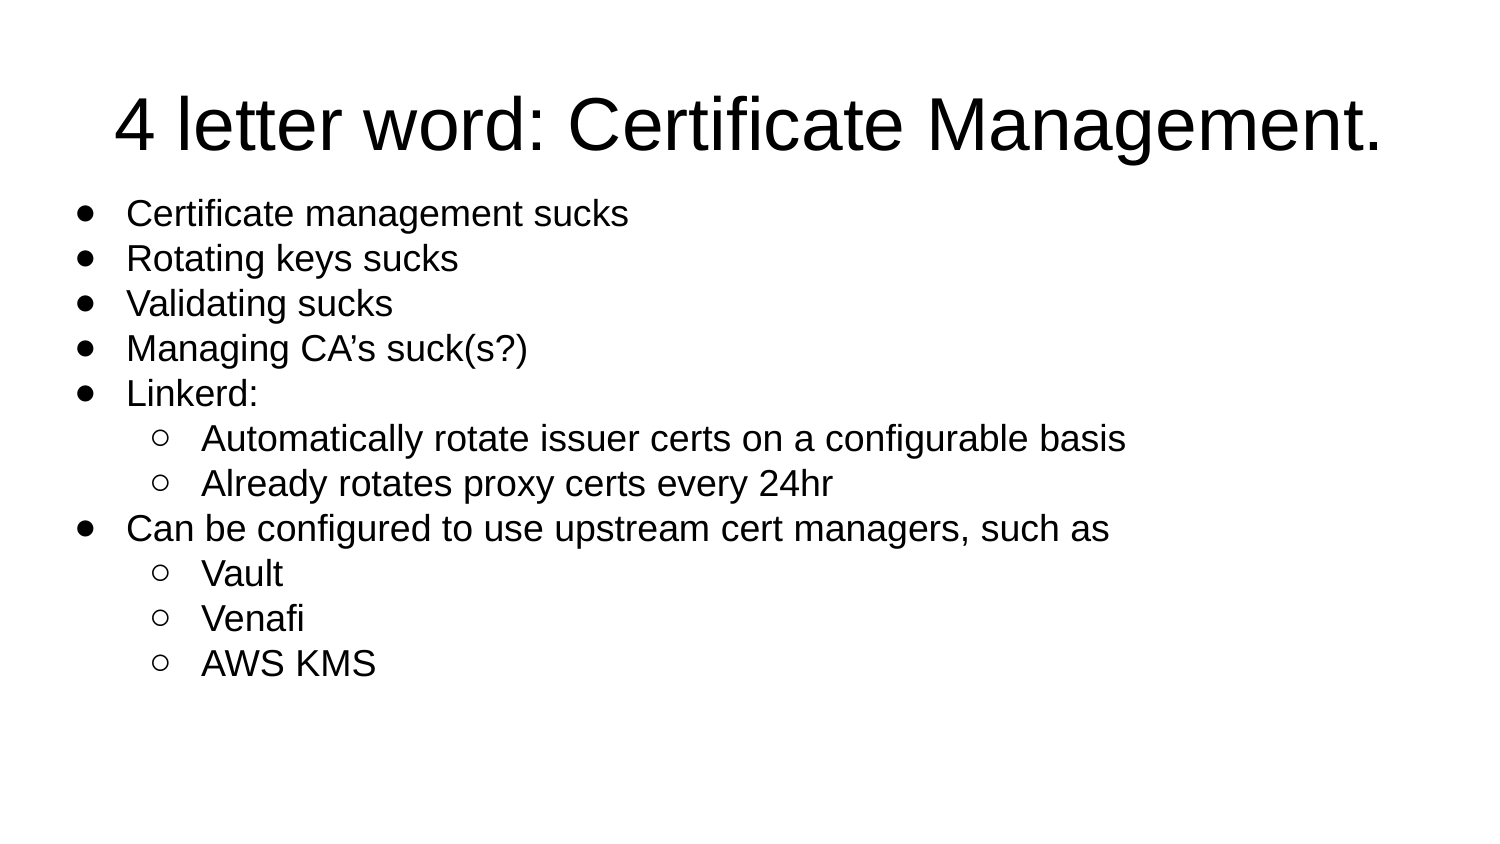

# 4 letter word: Certificate Management.
Certificate management sucks
Rotating keys sucks
Validating sucks
Managing CA’s suck(s?)
Linkerd:
Automatically rotate issuer certs on a configurable basis
Already rotates proxy certs every 24hr
Can be configured to use upstream cert managers, such as
Vault
Venafi
AWS KMS